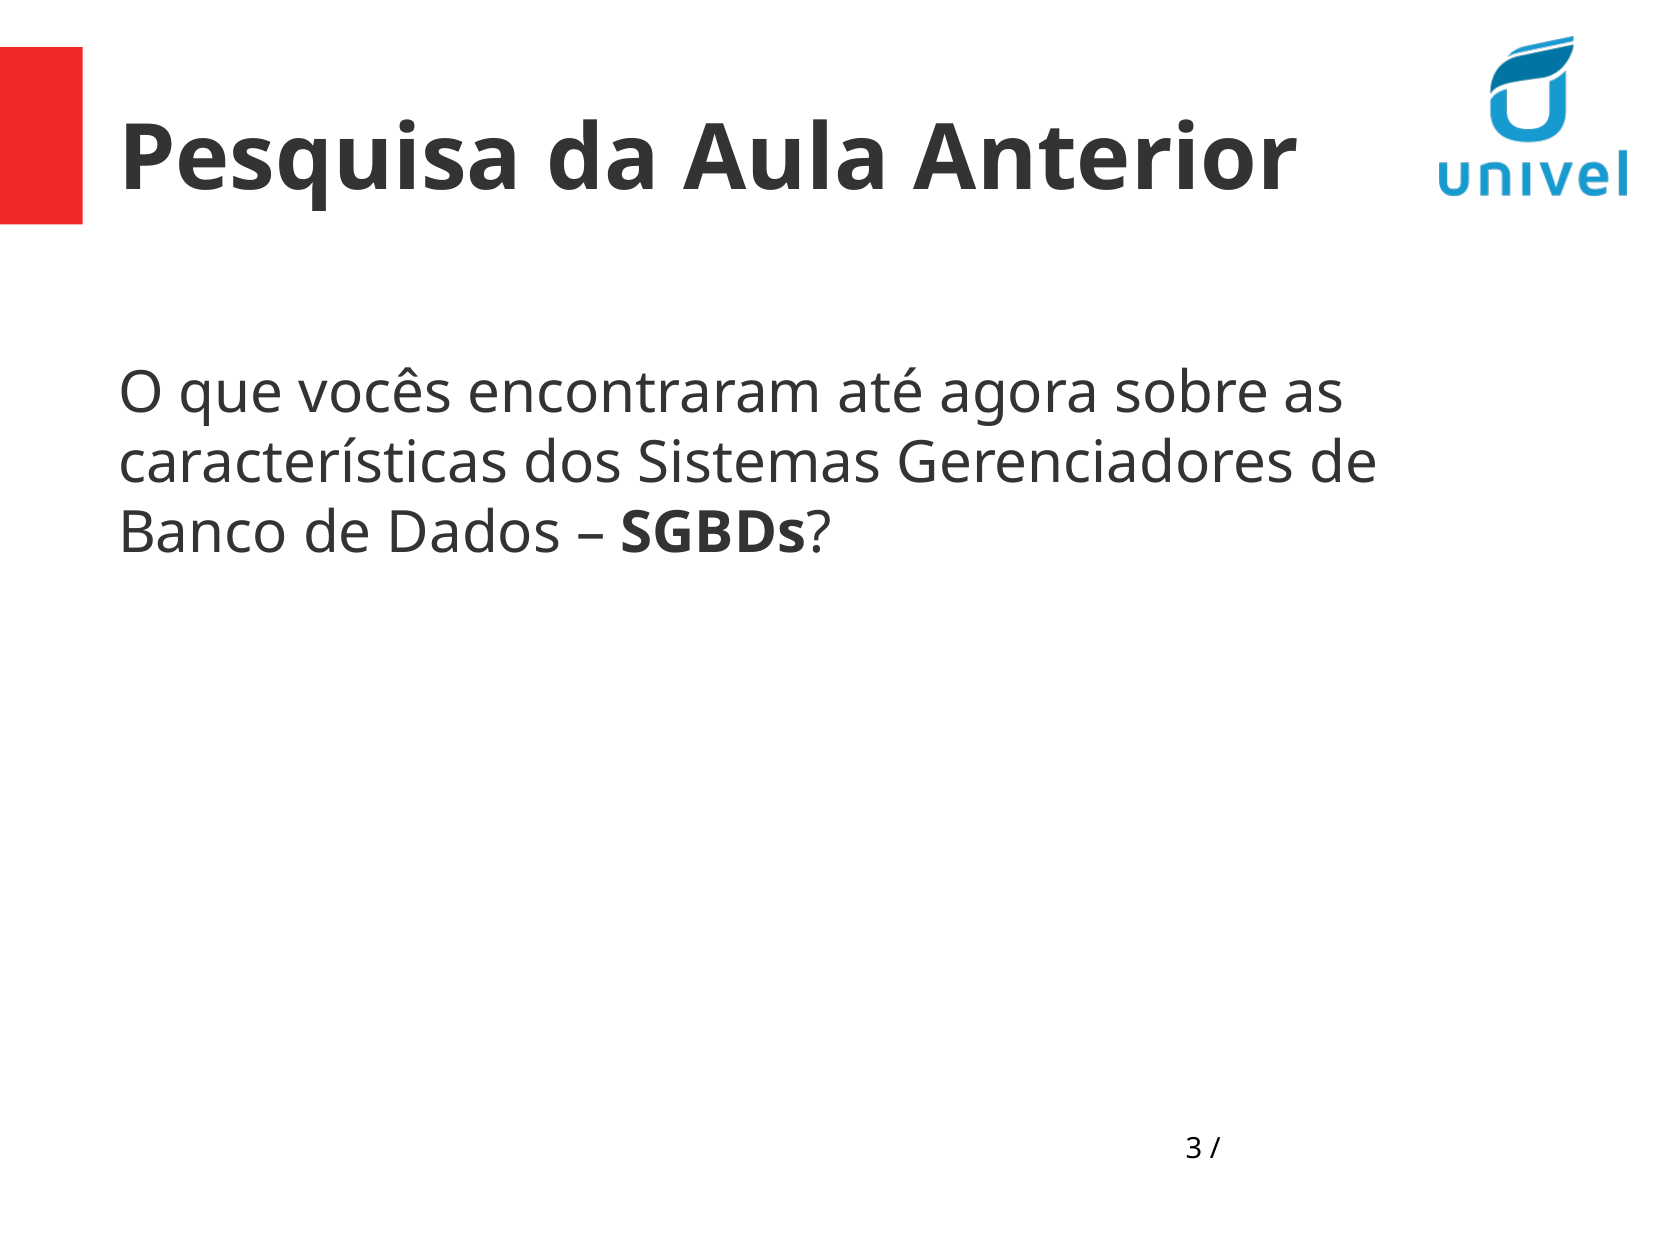

# Pesquisa da Aula Anterior
O que vocês encontraram até agora sobre as características dos Sistemas Gerenciadores de Banco de Dados – SGBDs?